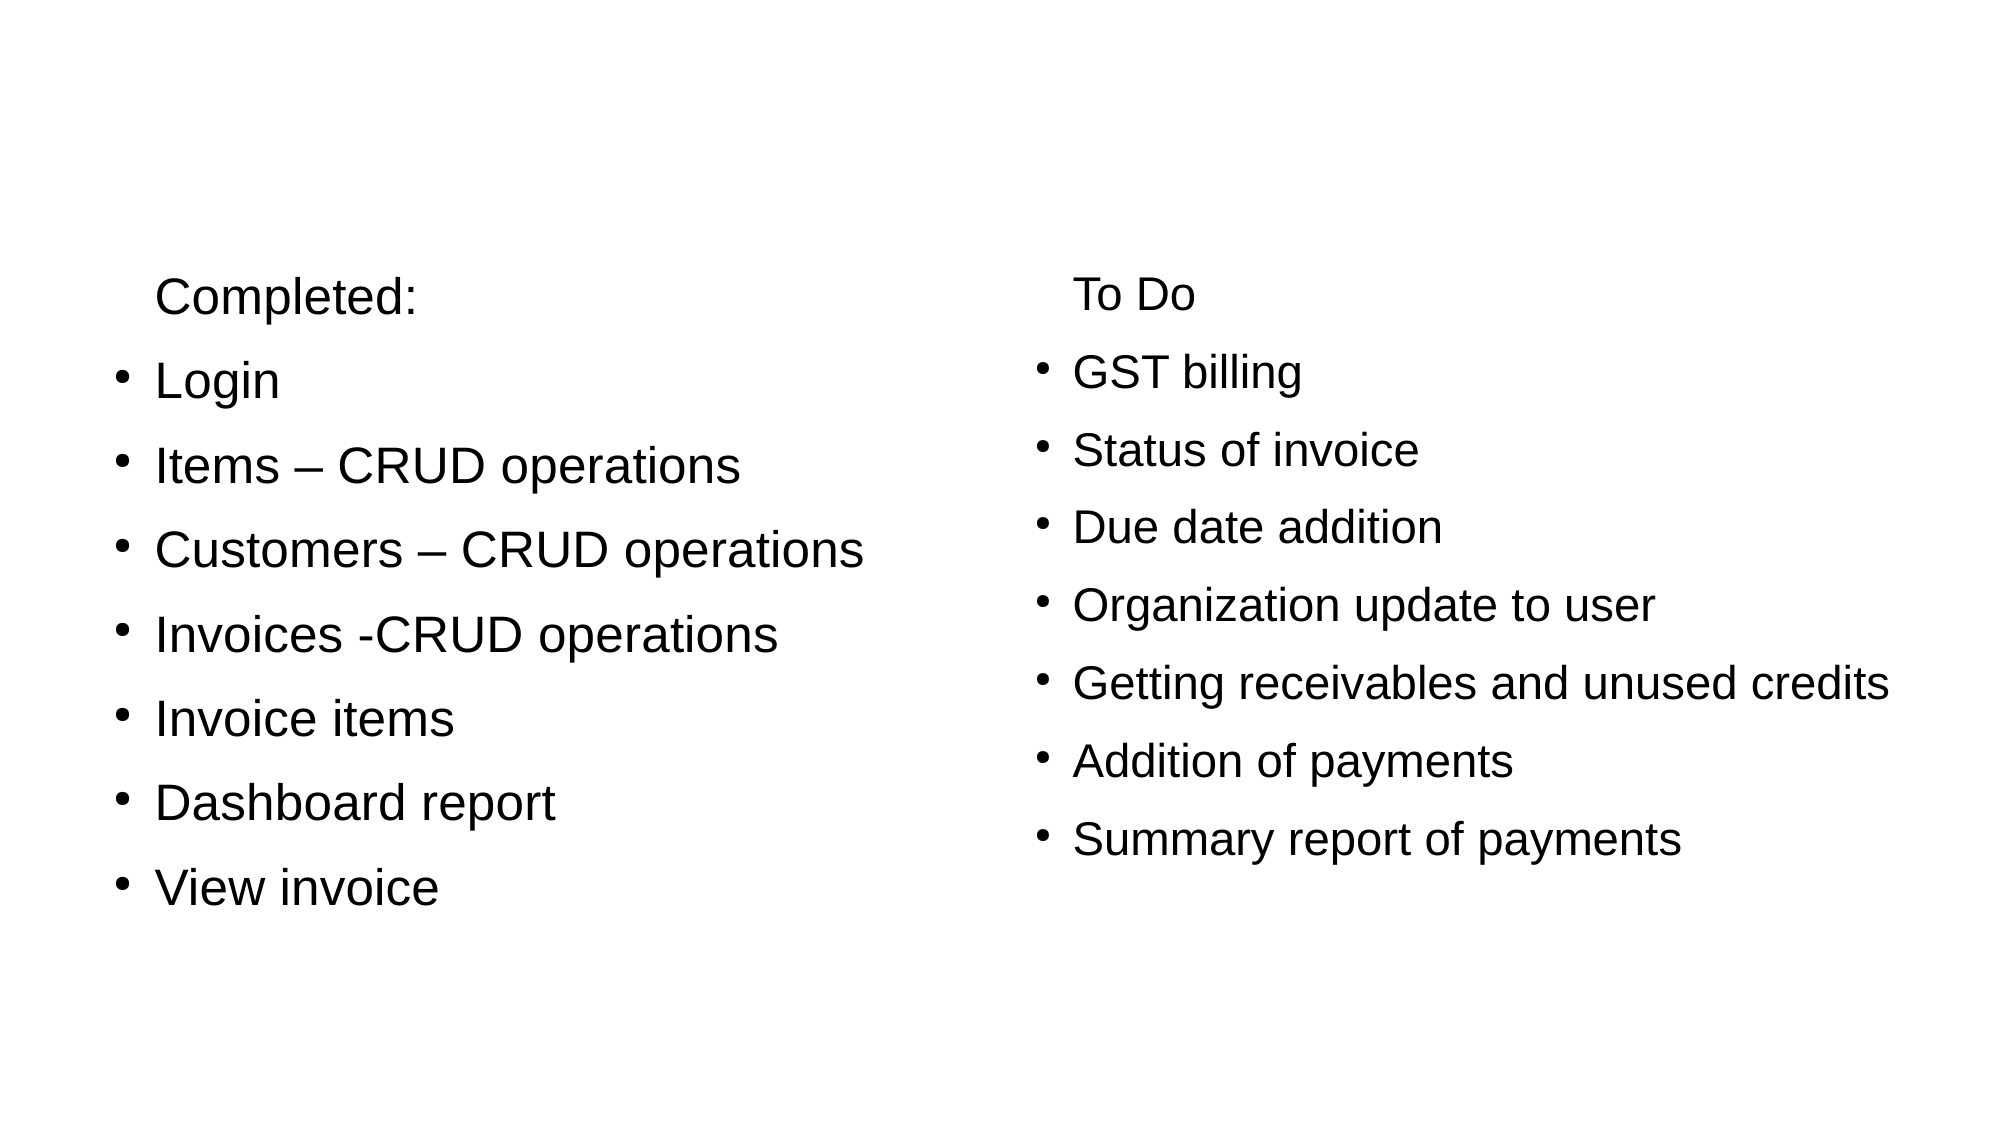

#
Completed:
Login
Items – CRUD operations
Customers – CRUD operations
Invoices -CRUD operations
Invoice items
Dashboard report
View invoice
To Do
GST billing
Status of invoice
Due date addition
Organization update to user
Getting receivables and unused credits
Addition of payments
Summary report of payments